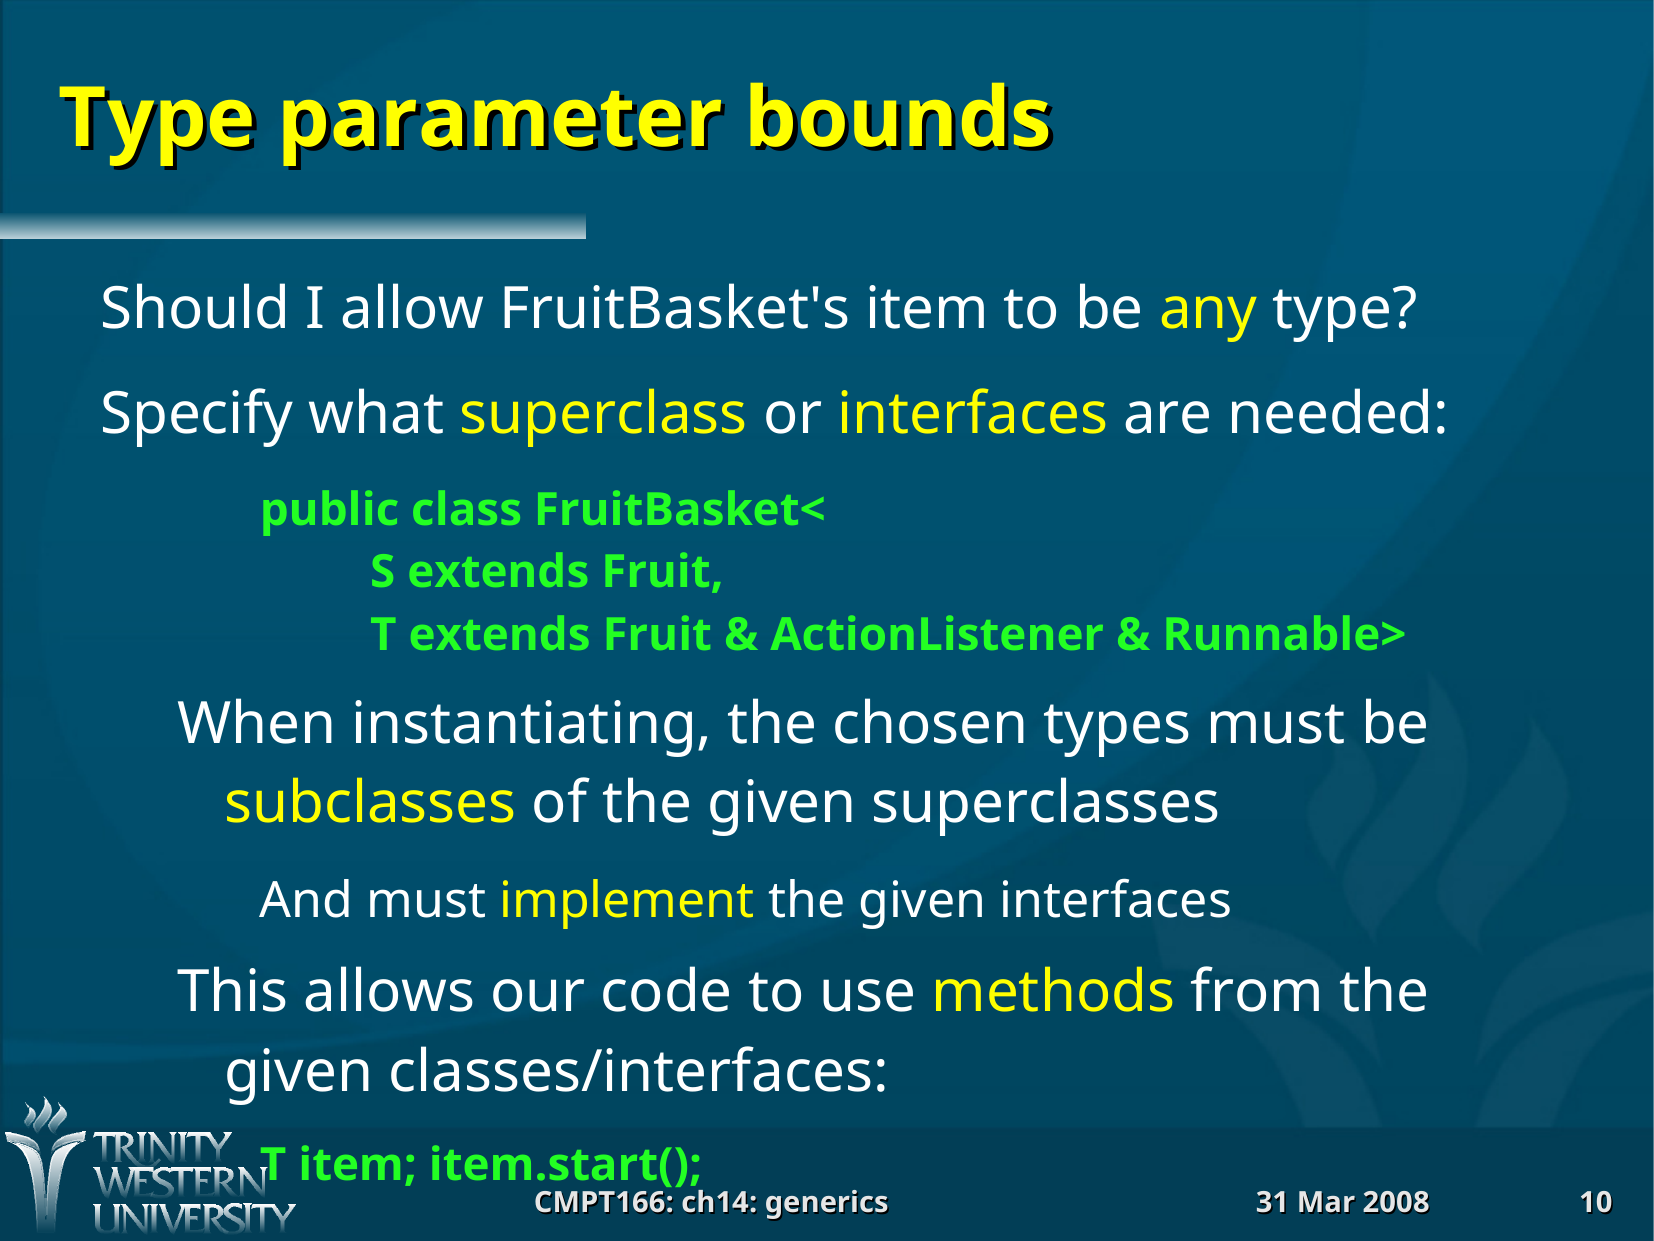

# Type parameter bounds
Should I allow FruitBasket's item to be any type?
Specify what superclass or interfaces are needed:
public class FruitBasket<
	S extends Fruit,
	T extends Fruit & ActionListener & Runnable>
When instantiating, the chosen types must be subclasses of the given superclasses
And must implement the given interfaces
This allows our code to use methods from the given classes/interfaces:
T item; item.start();
CMPT166: ch14: generics
31 Mar 2008
10